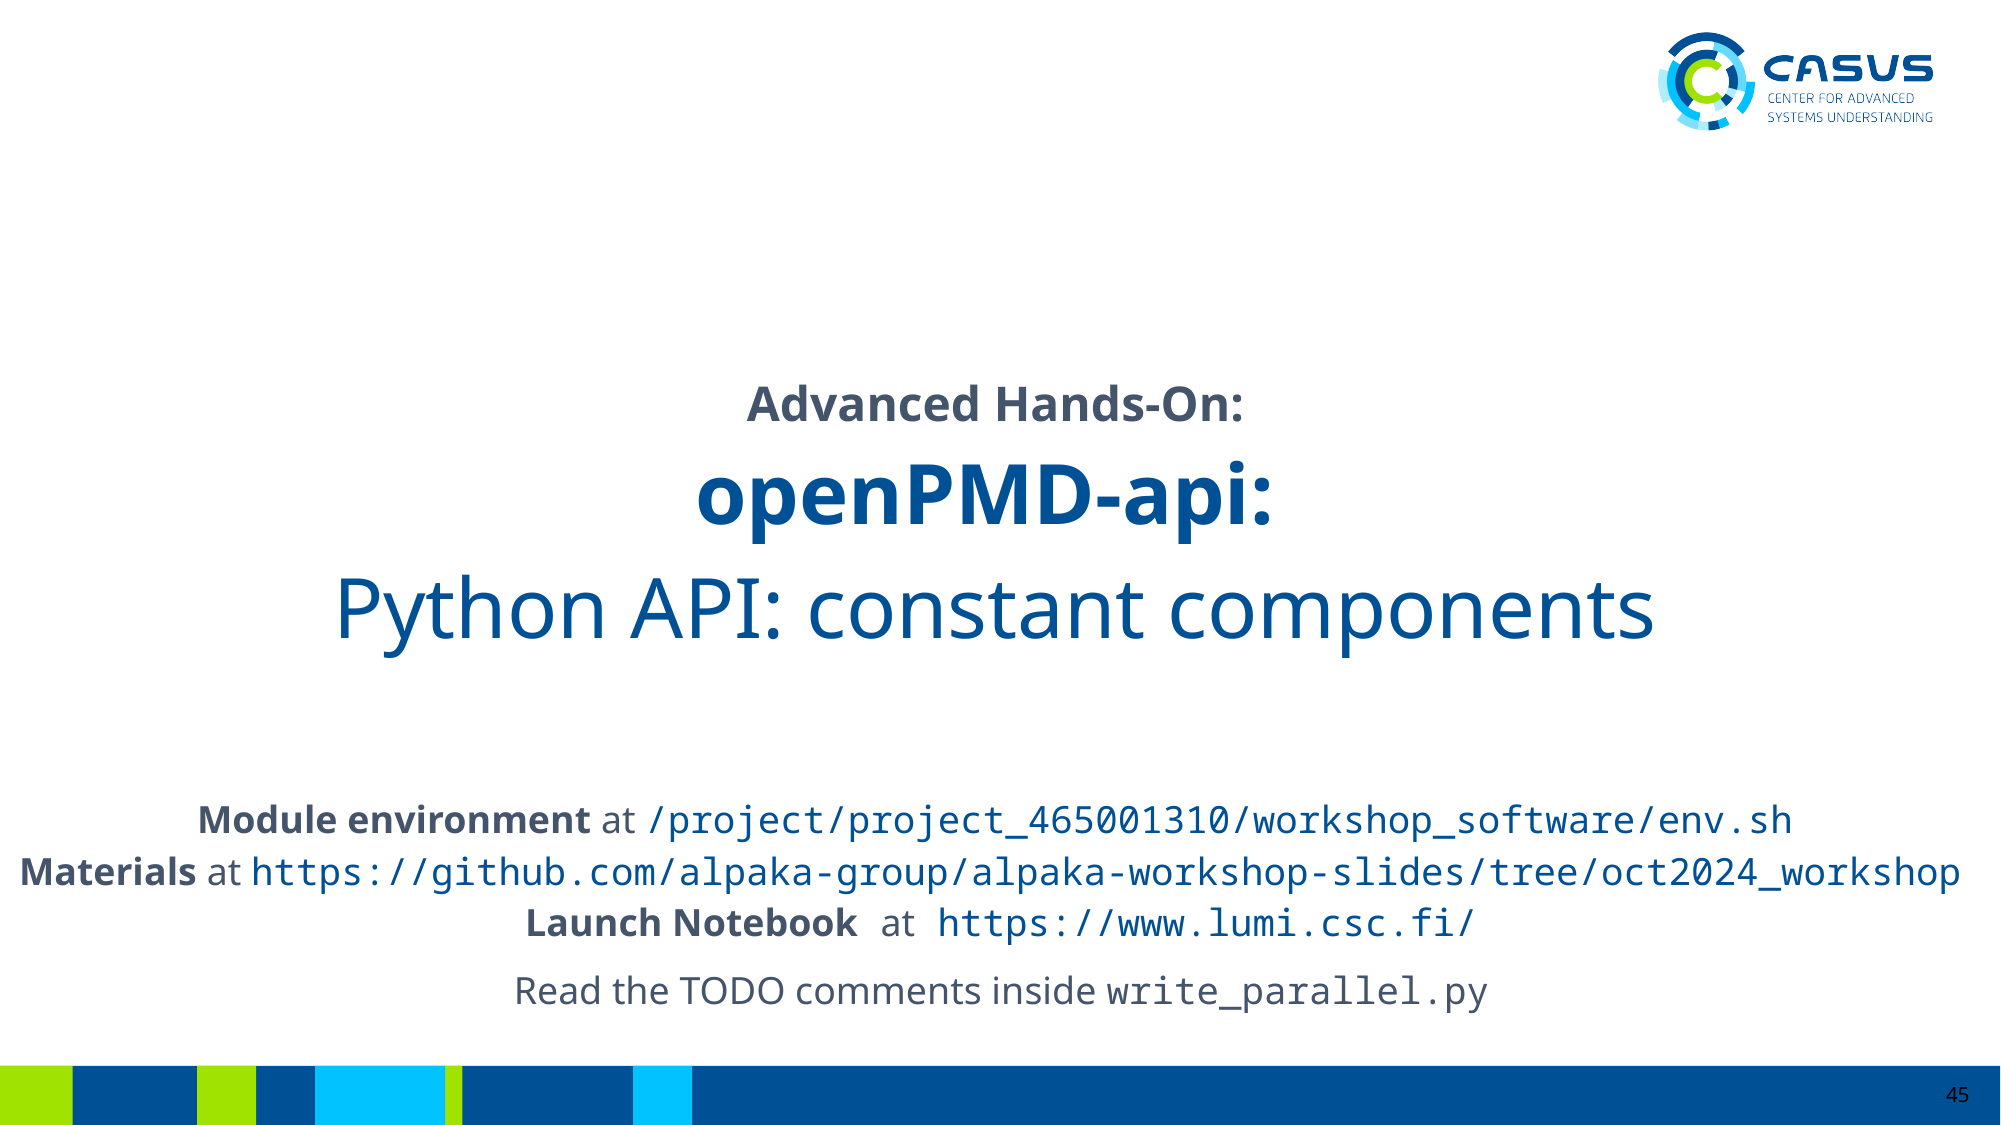

# Advanced Hands-On: openPMD-api: Python API: constant components
 Module environment at /project/project_465001310/workshop_software/env.sh
Materials at https://github.com/alpaka-group/alpaka-workshop-slides/tree/oct2024_workshop
Launch Notebook at https://www.lumi.csc.fi/
Read the TODO comments inside write_parallel.py
45